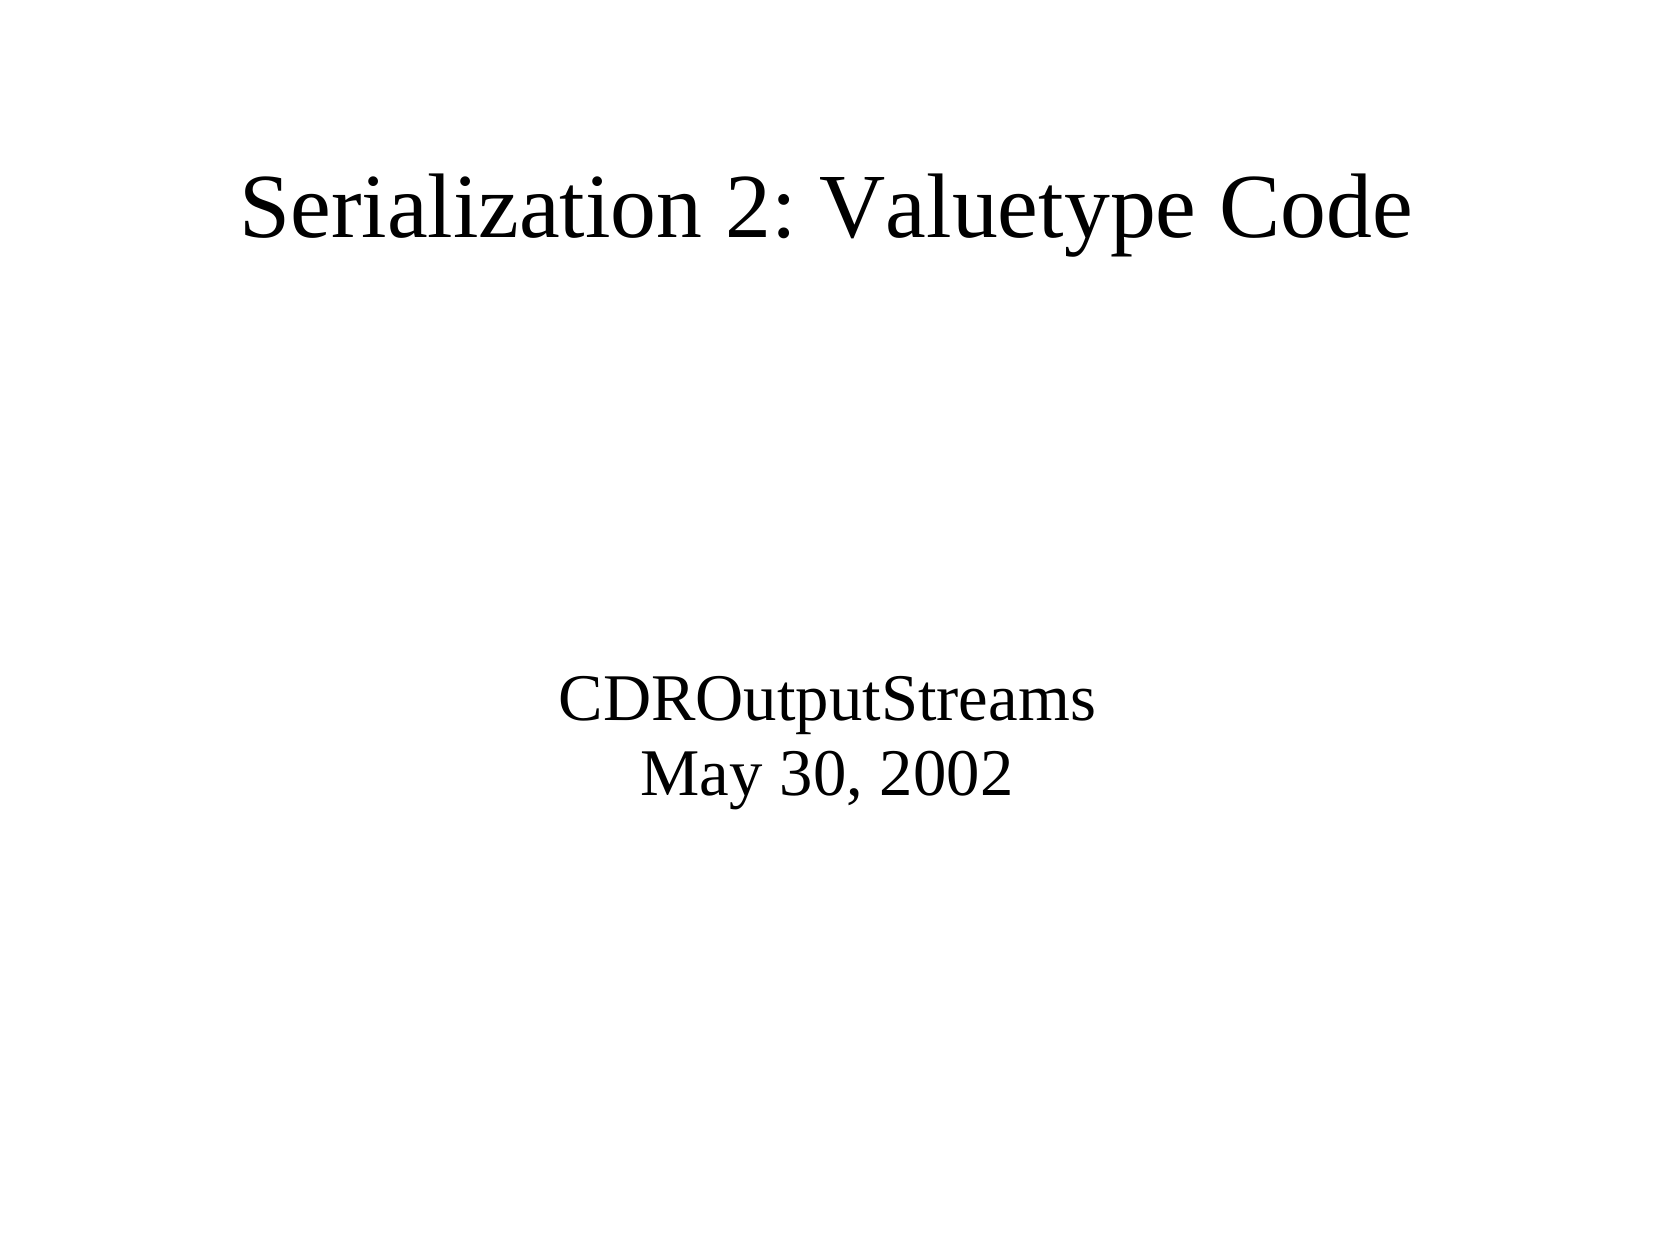

# Serialization 2: Valuetype Code
CDROutputStreams
May 30, 2002